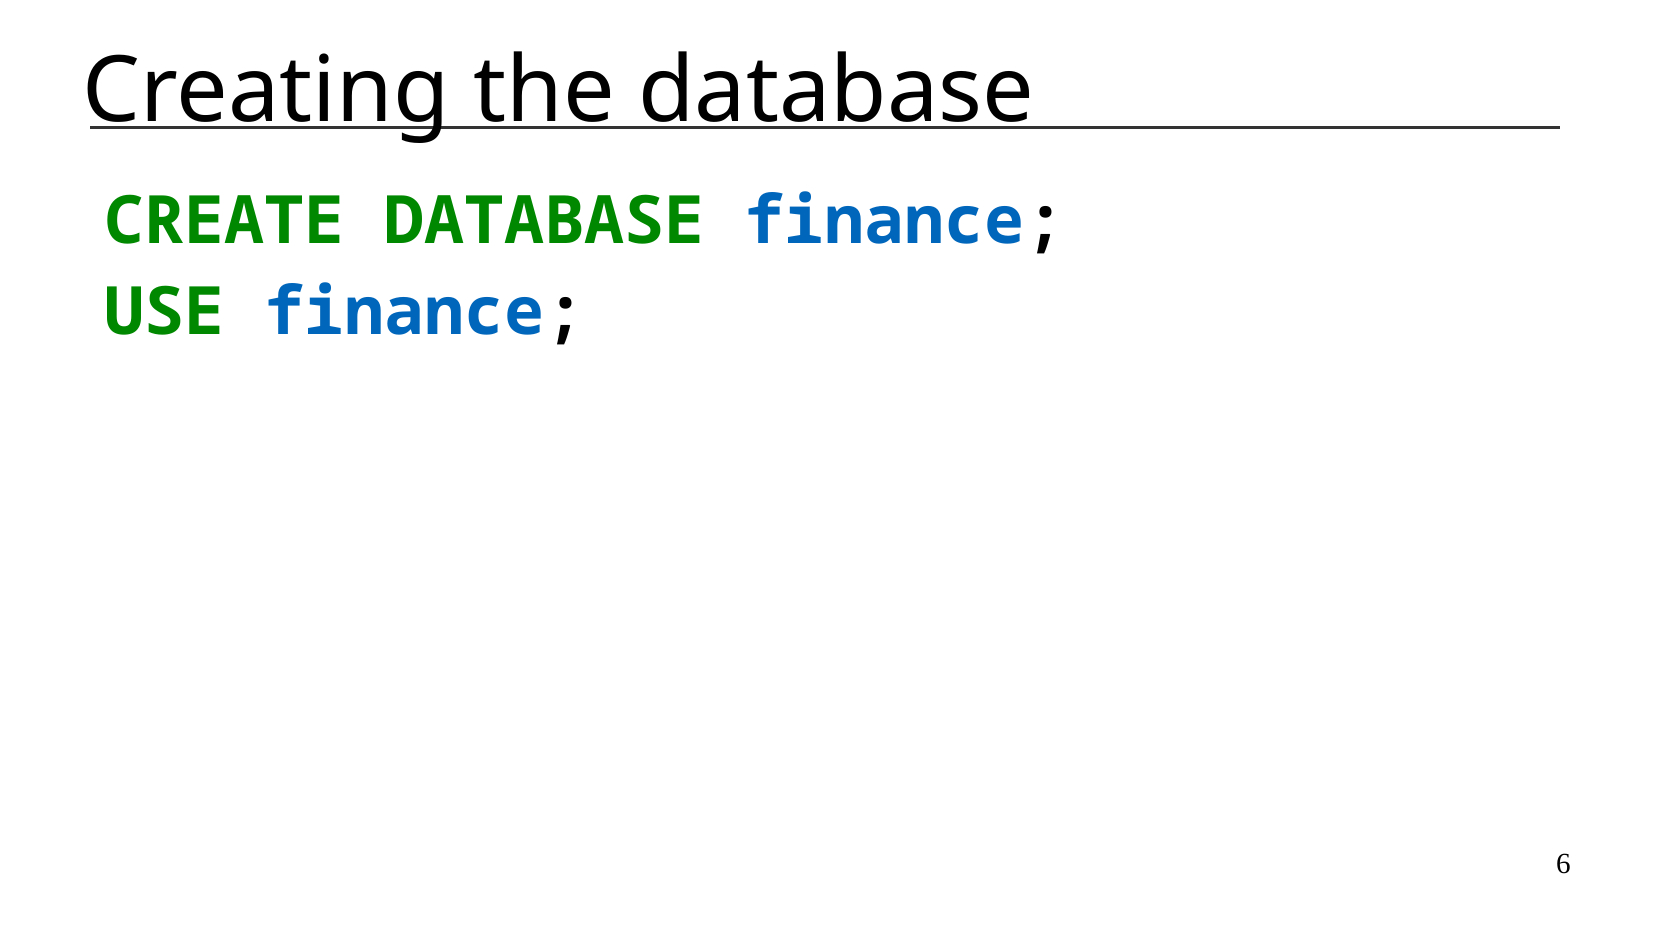

# Creating the database
CREATE DATABASE finance;
USE finance;
6